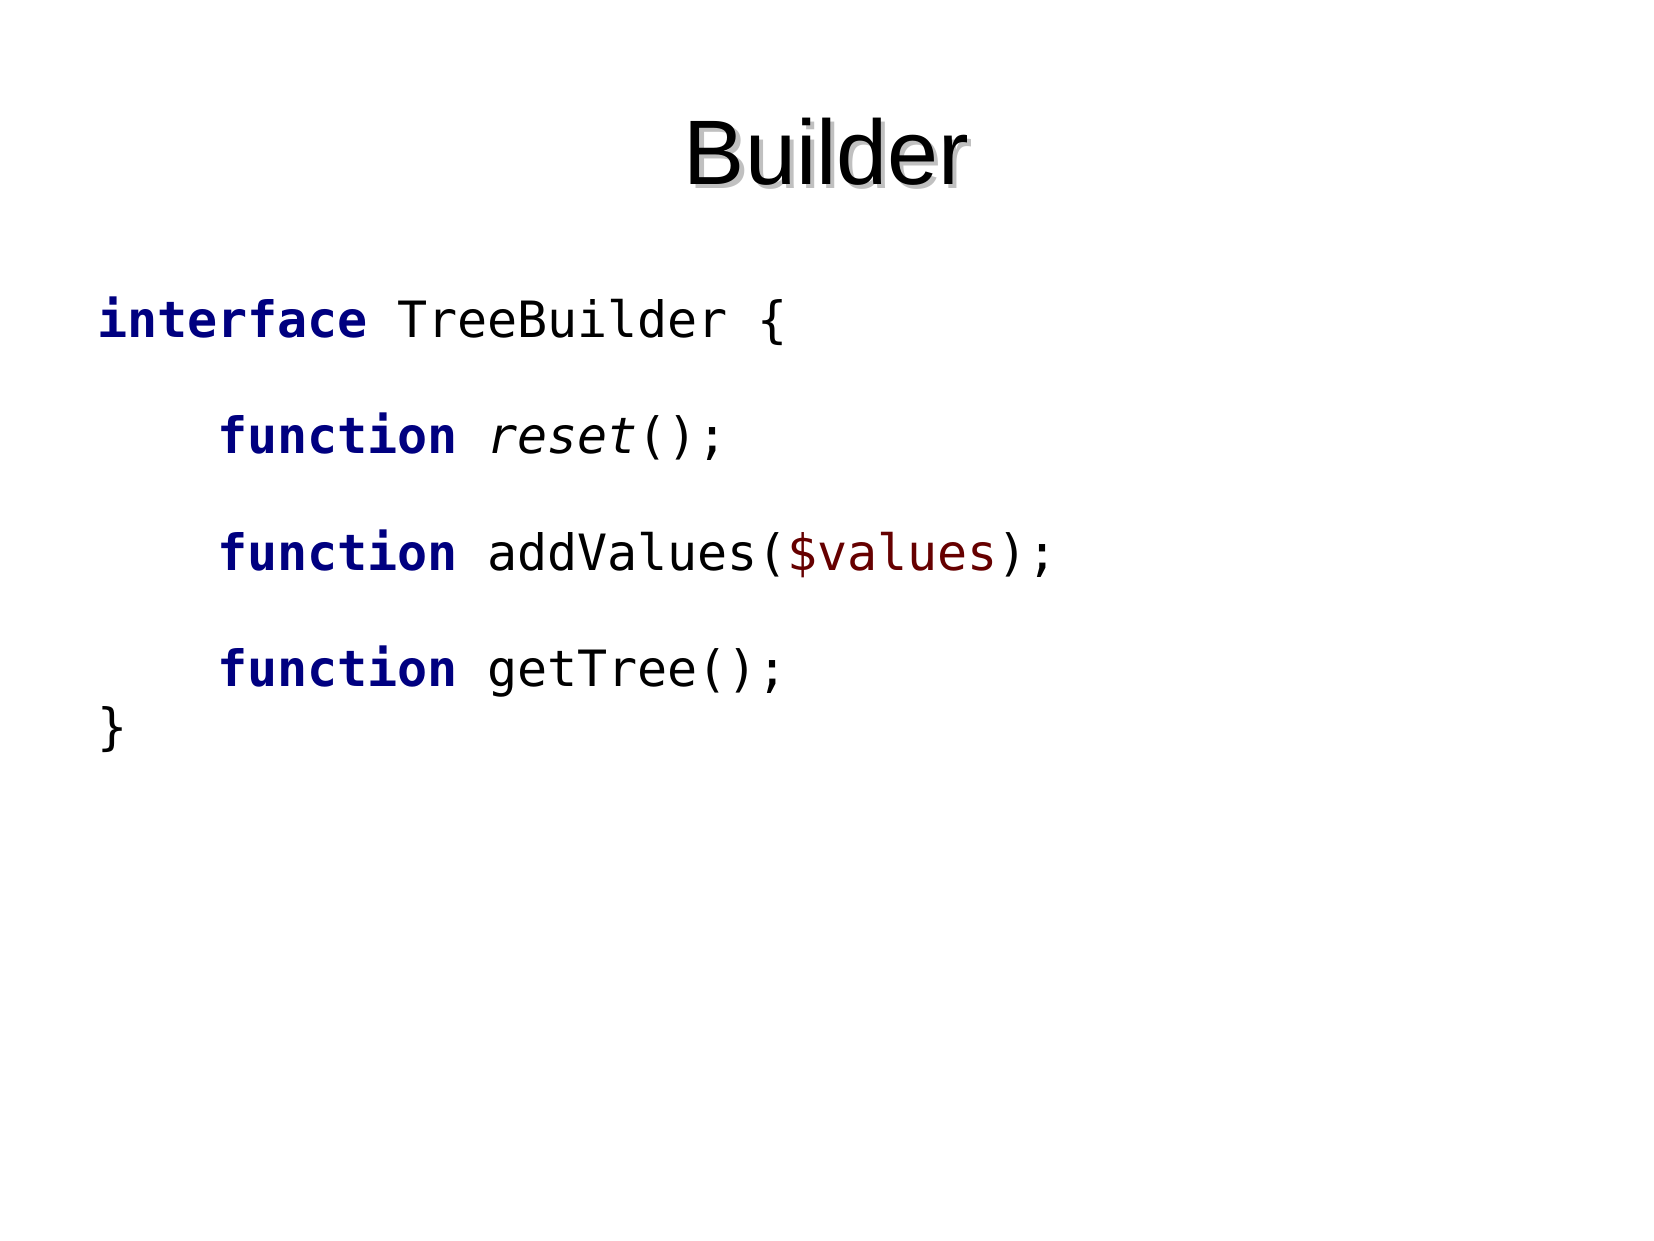

# Builder
interface TreeBuilder {
 function reset();
 function addValues($values);
 function getTree();
}